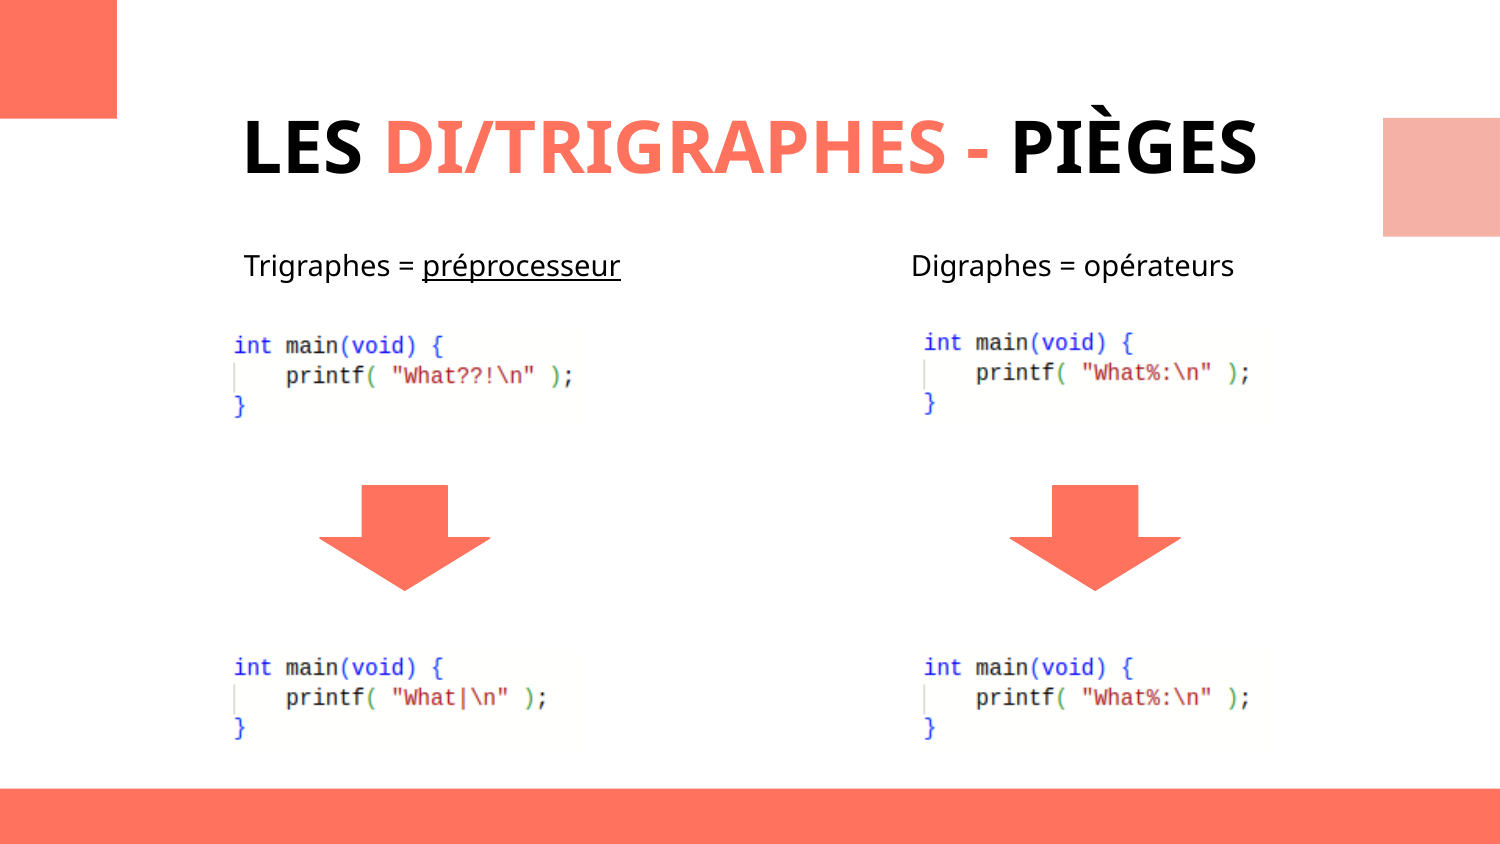

# LES DI/TRIGRAPHES - PIÈGES
Trigraphes = préprocesseur
Digraphes = opérateurs